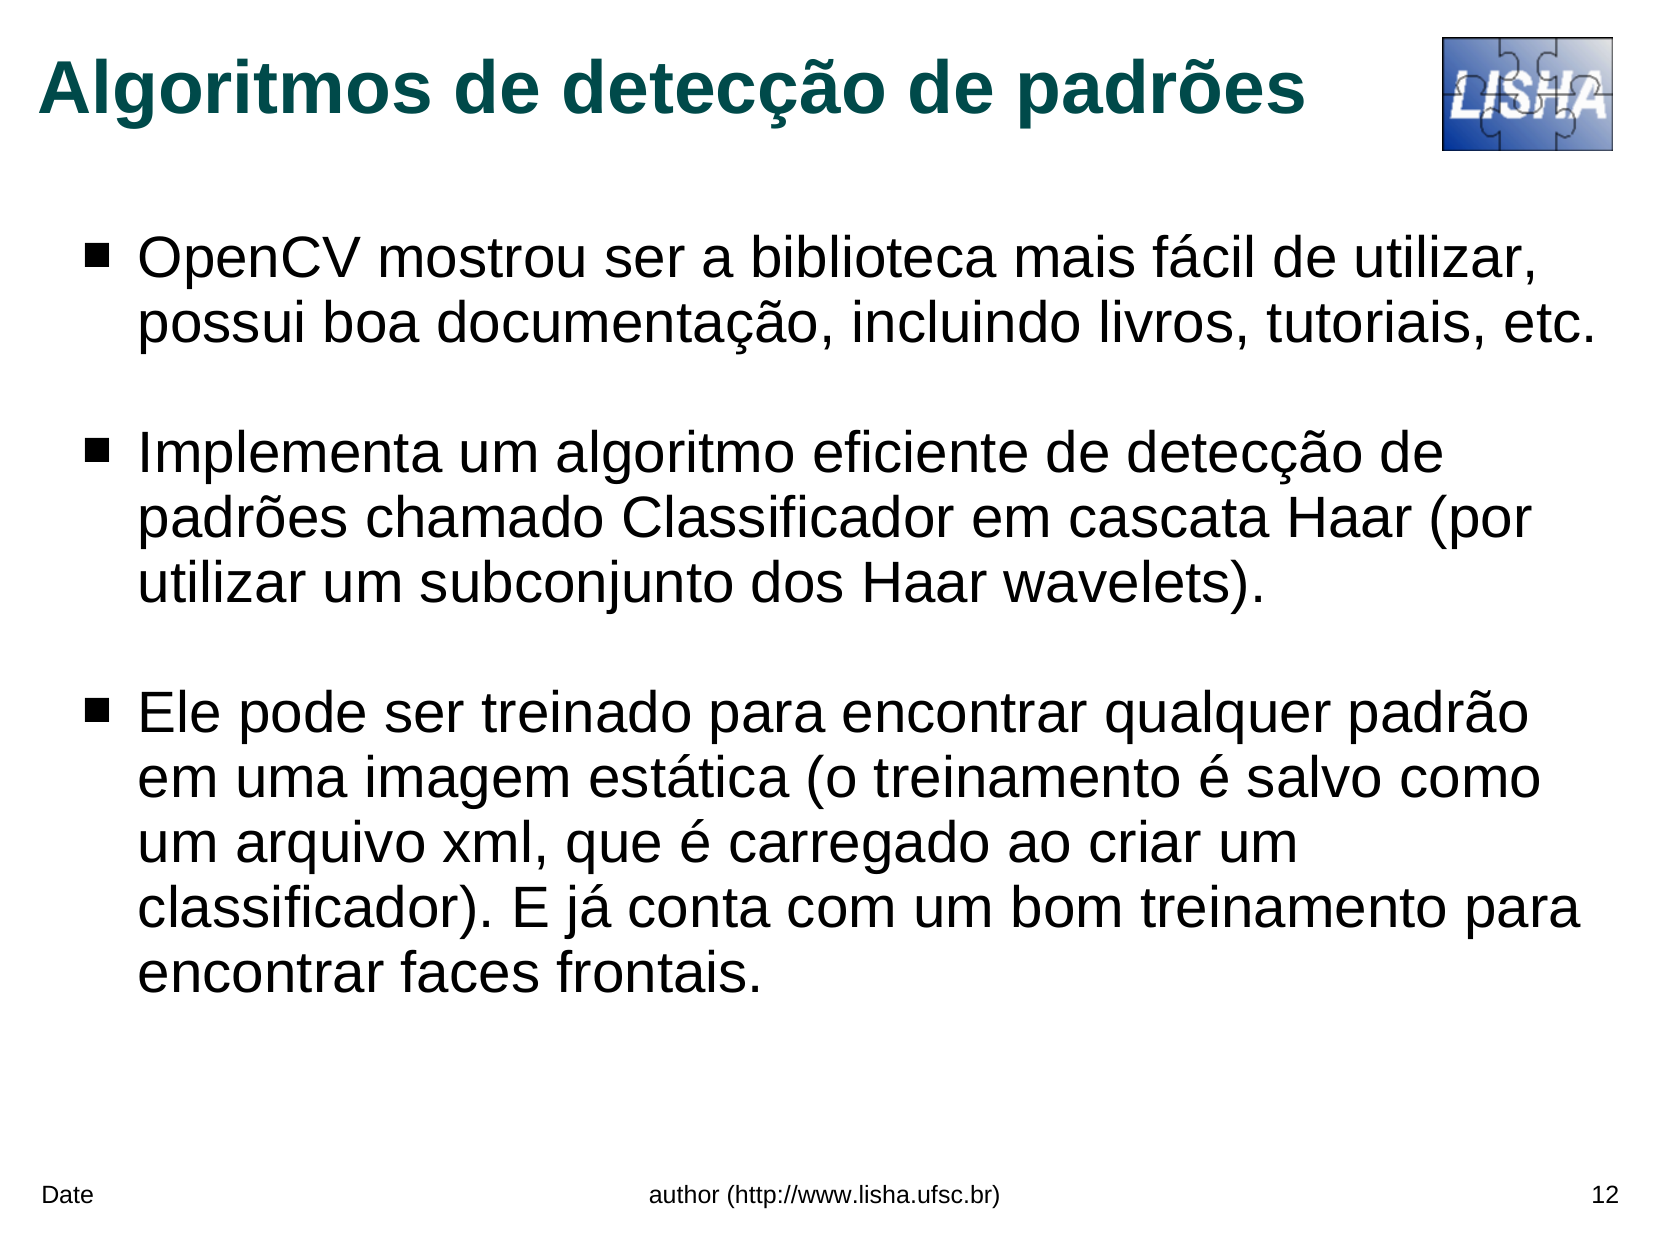

# Algoritmos de detecção de padrões
OpenCV mostrou ser a biblioteca mais fácil de utilizar, possui boa documentação, incluindo livros, tutoriais, etc.
Implementa um algoritmo eficiente de detecção de padrões chamado Classificador em cascata Haar (por utilizar um subconjunto dos Haar wavelets).
Ele pode ser treinado para encontrar qualquer padrão em uma imagem estática (o treinamento é salvo como um arquivo xml, que é carregado ao criar um classificador). E já conta com um bom treinamento para encontrar faces frontais.